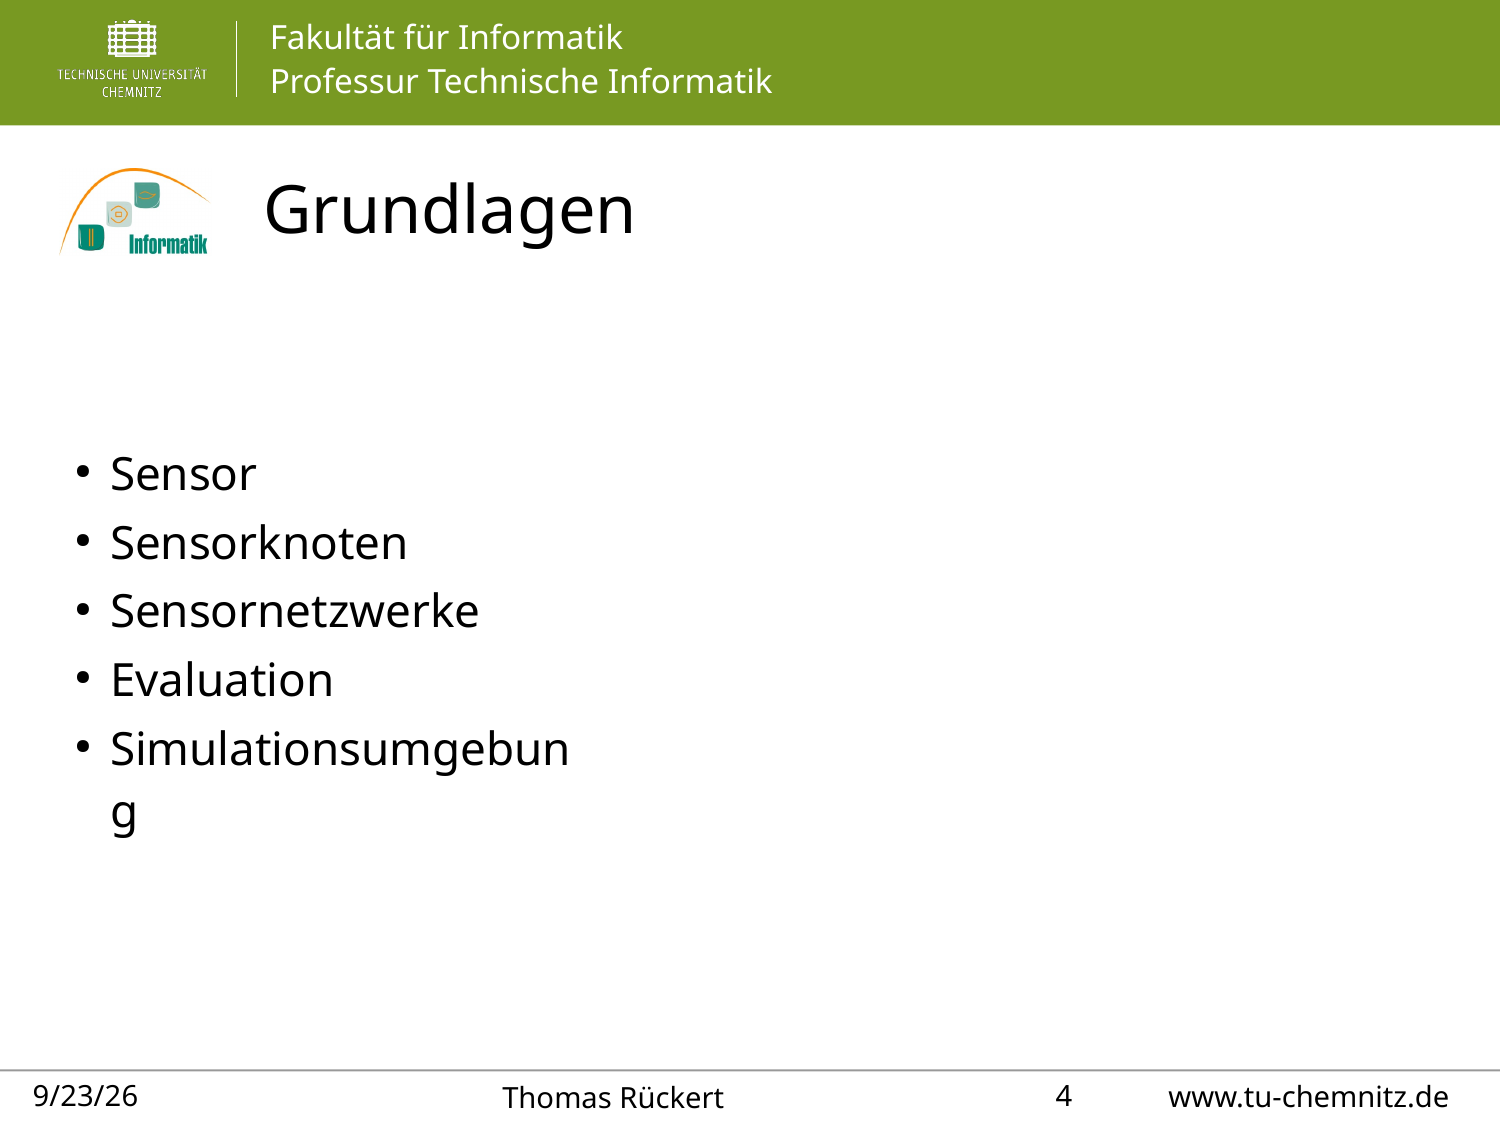

# Grundlagen
Sensor
Sensorknoten
Sensornetzwerke
Evaluation
Simulationsumgebung
Thomas Rückert